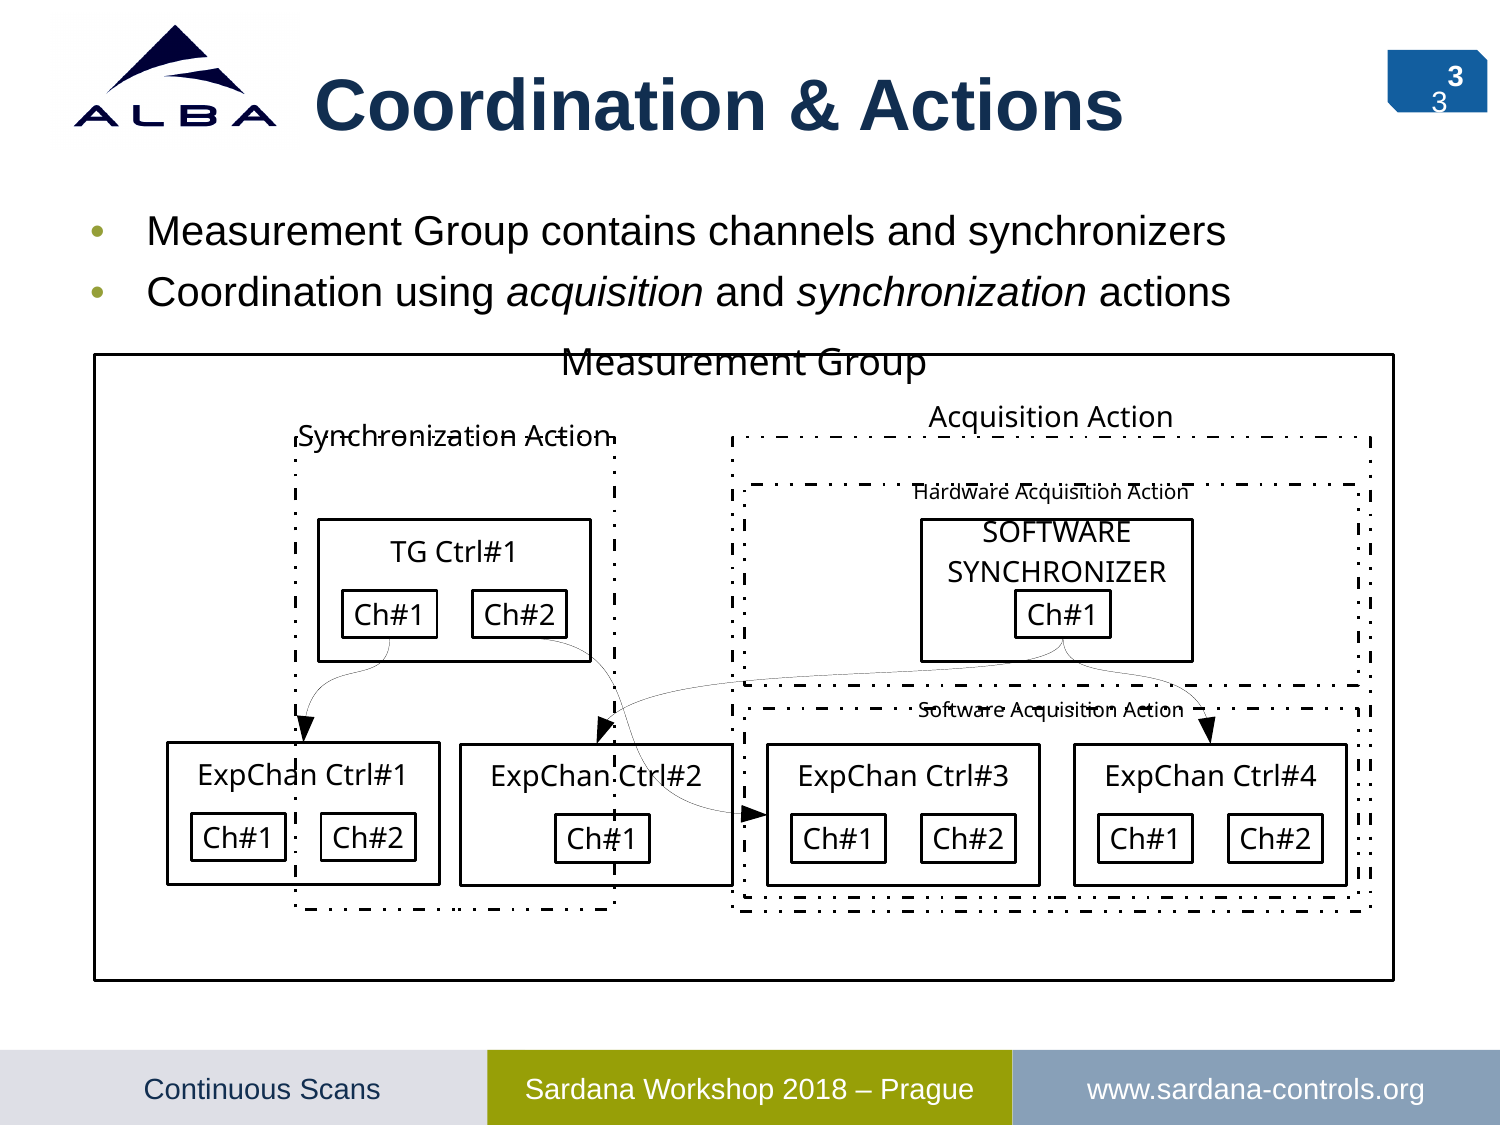

# Coordination & Actions
Measurement Group contains channels and synchronizers
Coordination using acquisition and synchronization actions
Measurement Group
Synchronization Action
Acquisition Action
Hardware Acquisition Action
TG Ctrl#1
Ch#1
Ch#2
SOFTWARE
SYNCHRONIZER
Ch#1
Software Acquisition Action
ExpChan Ctrl#1
Ch#1
Ch#2
ExpChan Ctrl#2
Ch#1
ExpChan Ctrl#3
Ch#1
Ch#2
ExpChan Ctrl#4
Ch#1
Ch#2